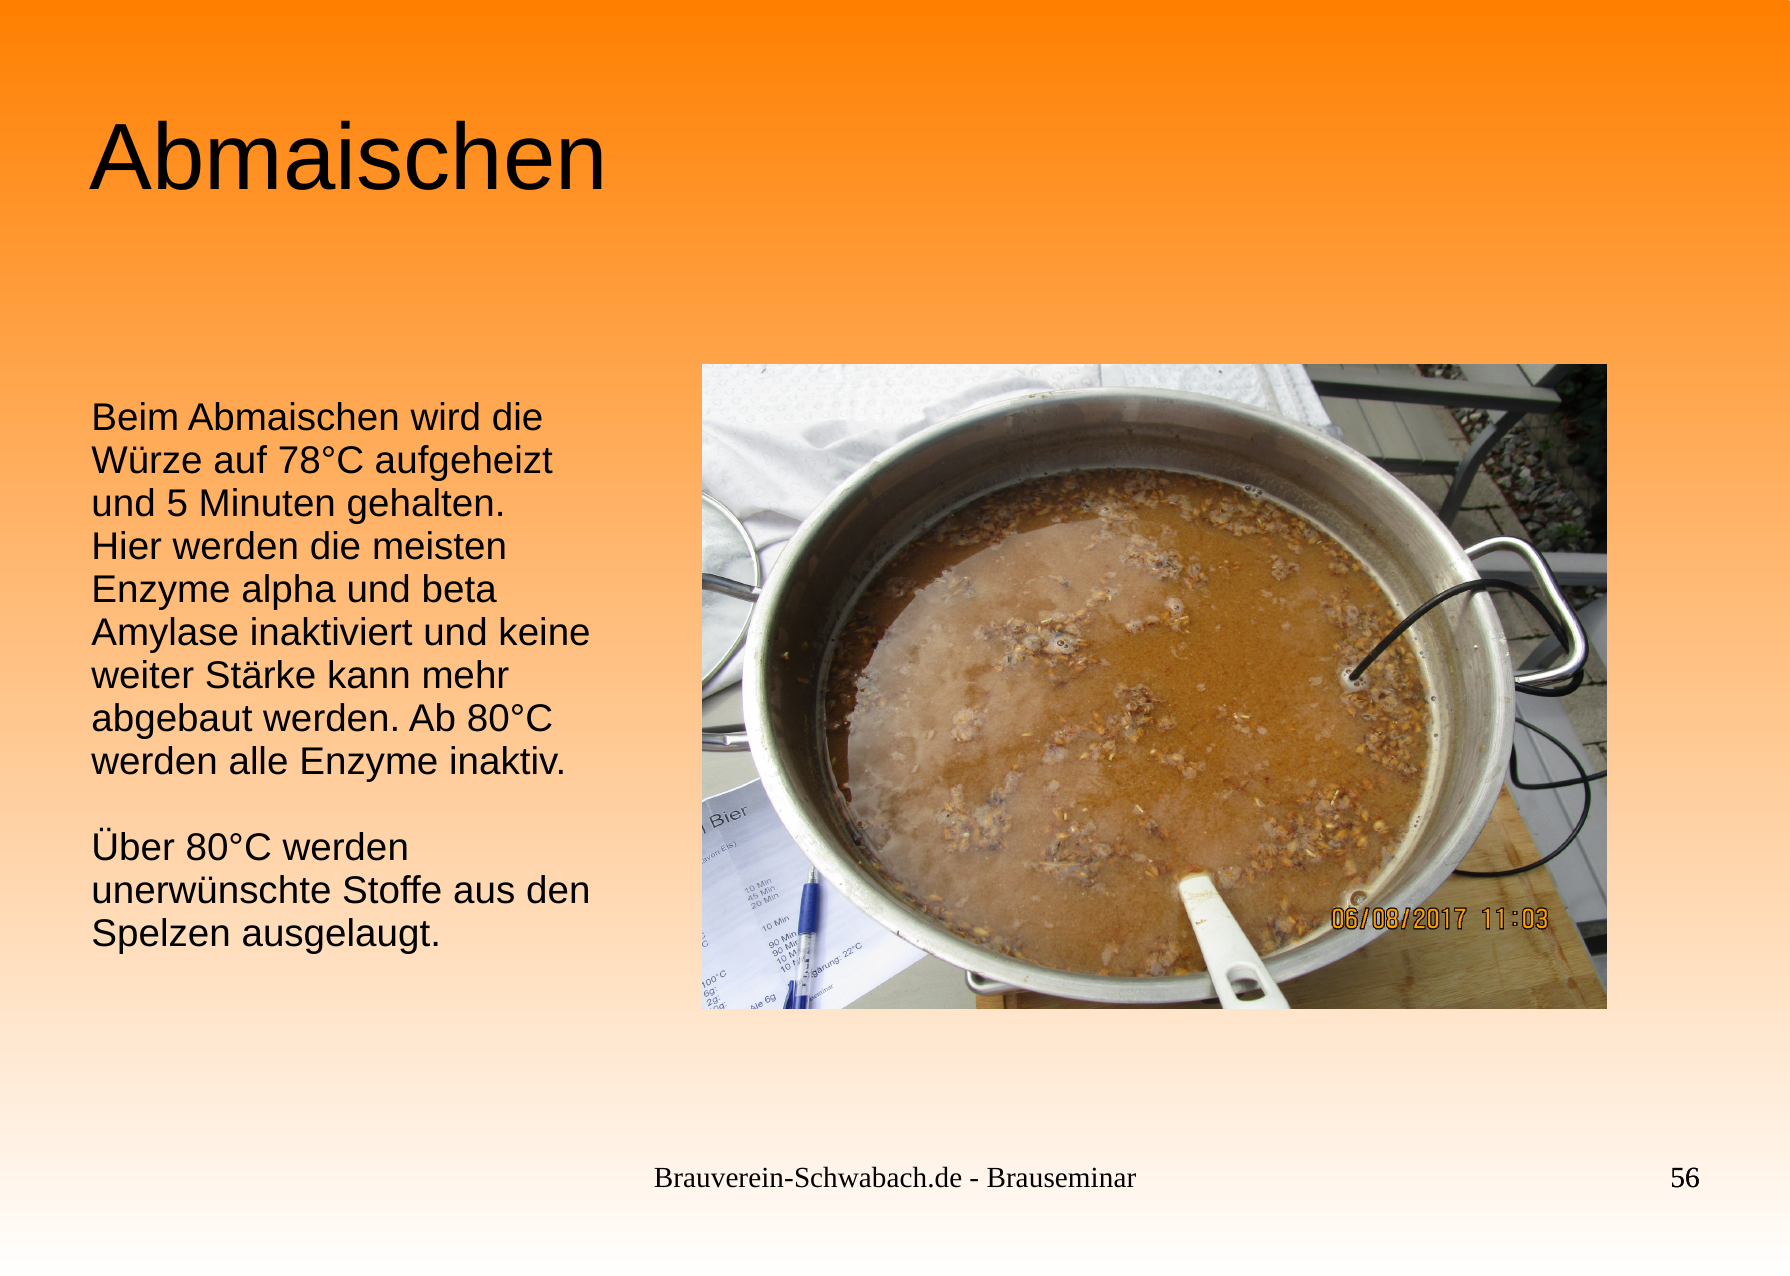

# Abmaischen
Beim Abmaischen wird die Würze auf 78°C aufgeheizt und 5 Minuten gehalten.
Hier werden die meisten Enzyme alpha und beta Amylase inaktiviert und keine weiter Stärke kann mehr abgebaut werden. Ab 80°C werden alle Enzyme inaktiv.
Über 80°C werden unerwünschte Stoffe aus den Spelzen ausgelaugt.
Brauverein-Schwabach.de - Brauseminar
56